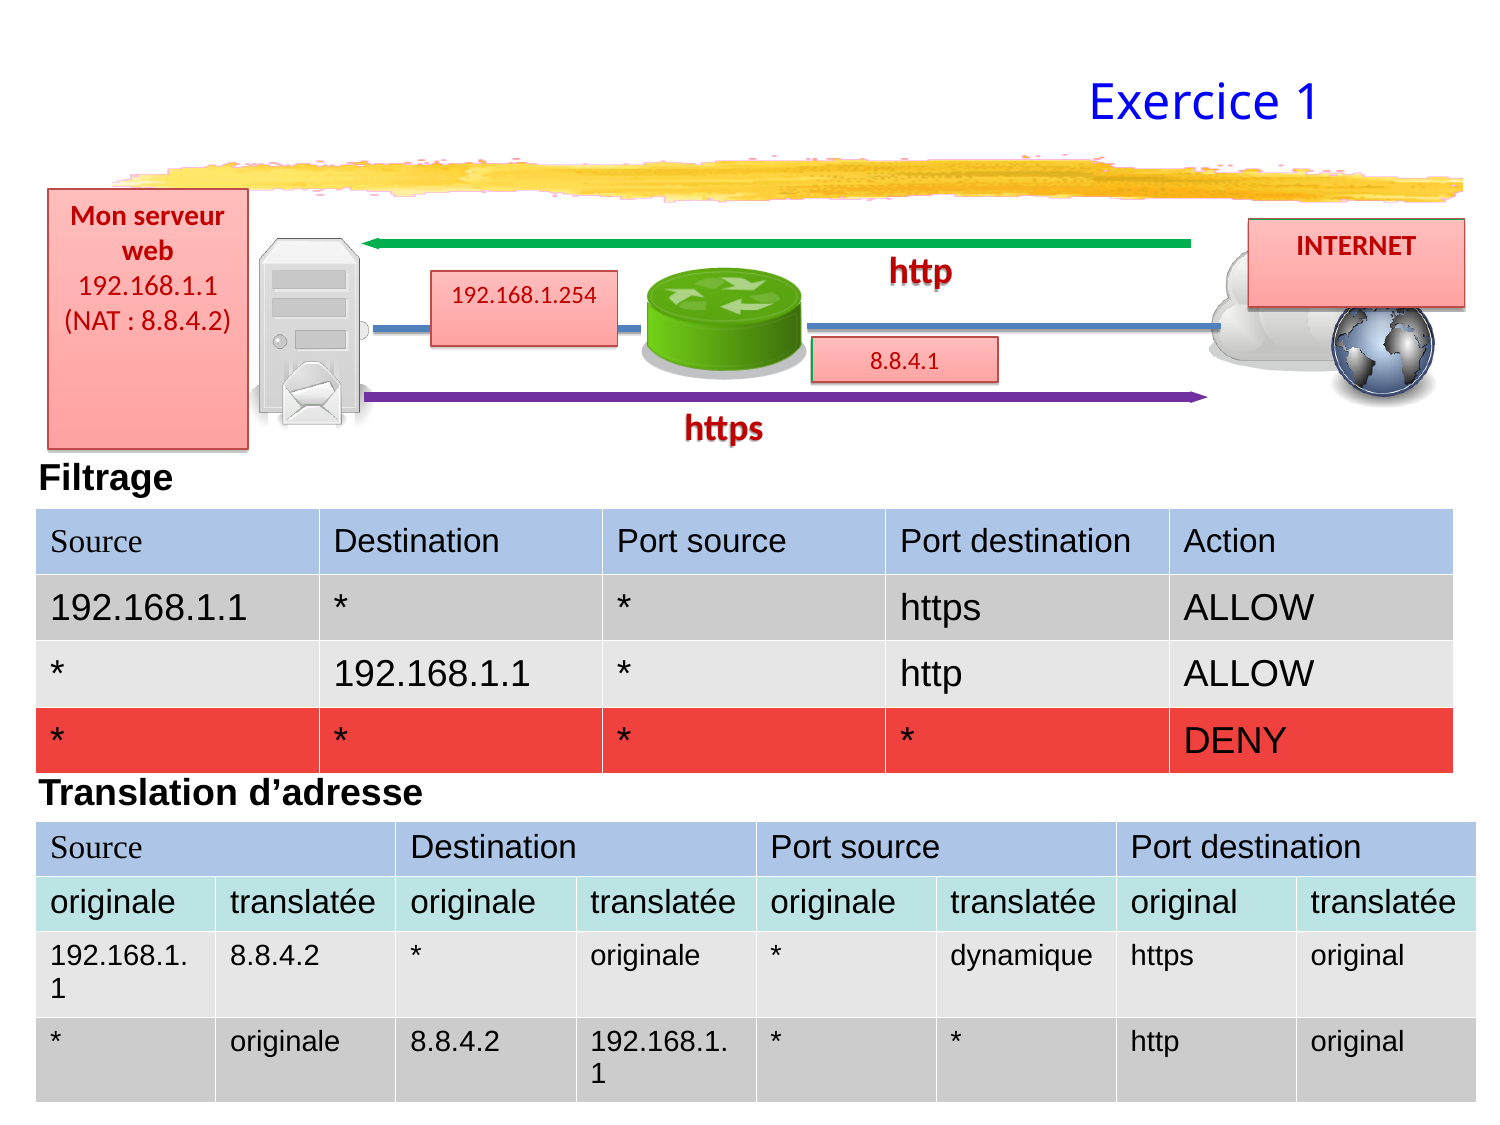

# Exercice 1
Mon serveur web
192.168.1.1
(NAT : 8.8.4.2)
INTERNET
http
192.168.1.254
8.8.4.1
https
Filtrage
| Source | Destination | Port source | Port destination | Action |
| --- | --- | --- | --- | --- |
| 192.168.1.1 | \* | \* | https | ALLOW |
| \* | 192.168.1.1 | \* | http | ALLOW |
| \* | \* | \* | \* | DENY |
Translation d’adresse
| Source | | Destination | | Port source | | Port destination | |
| --- | --- | --- | --- | --- | --- | --- | --- |
| originale | translatée | originale | translatée | originale | translatée | original | translatée |
| 192.168.1.1 | 8.8.4.2 | \* | originale | \* | dynamique | https | original |
| \* | originale | 8.8.4.2 | 192.168.1.1 | \* | \* | http | original |
35